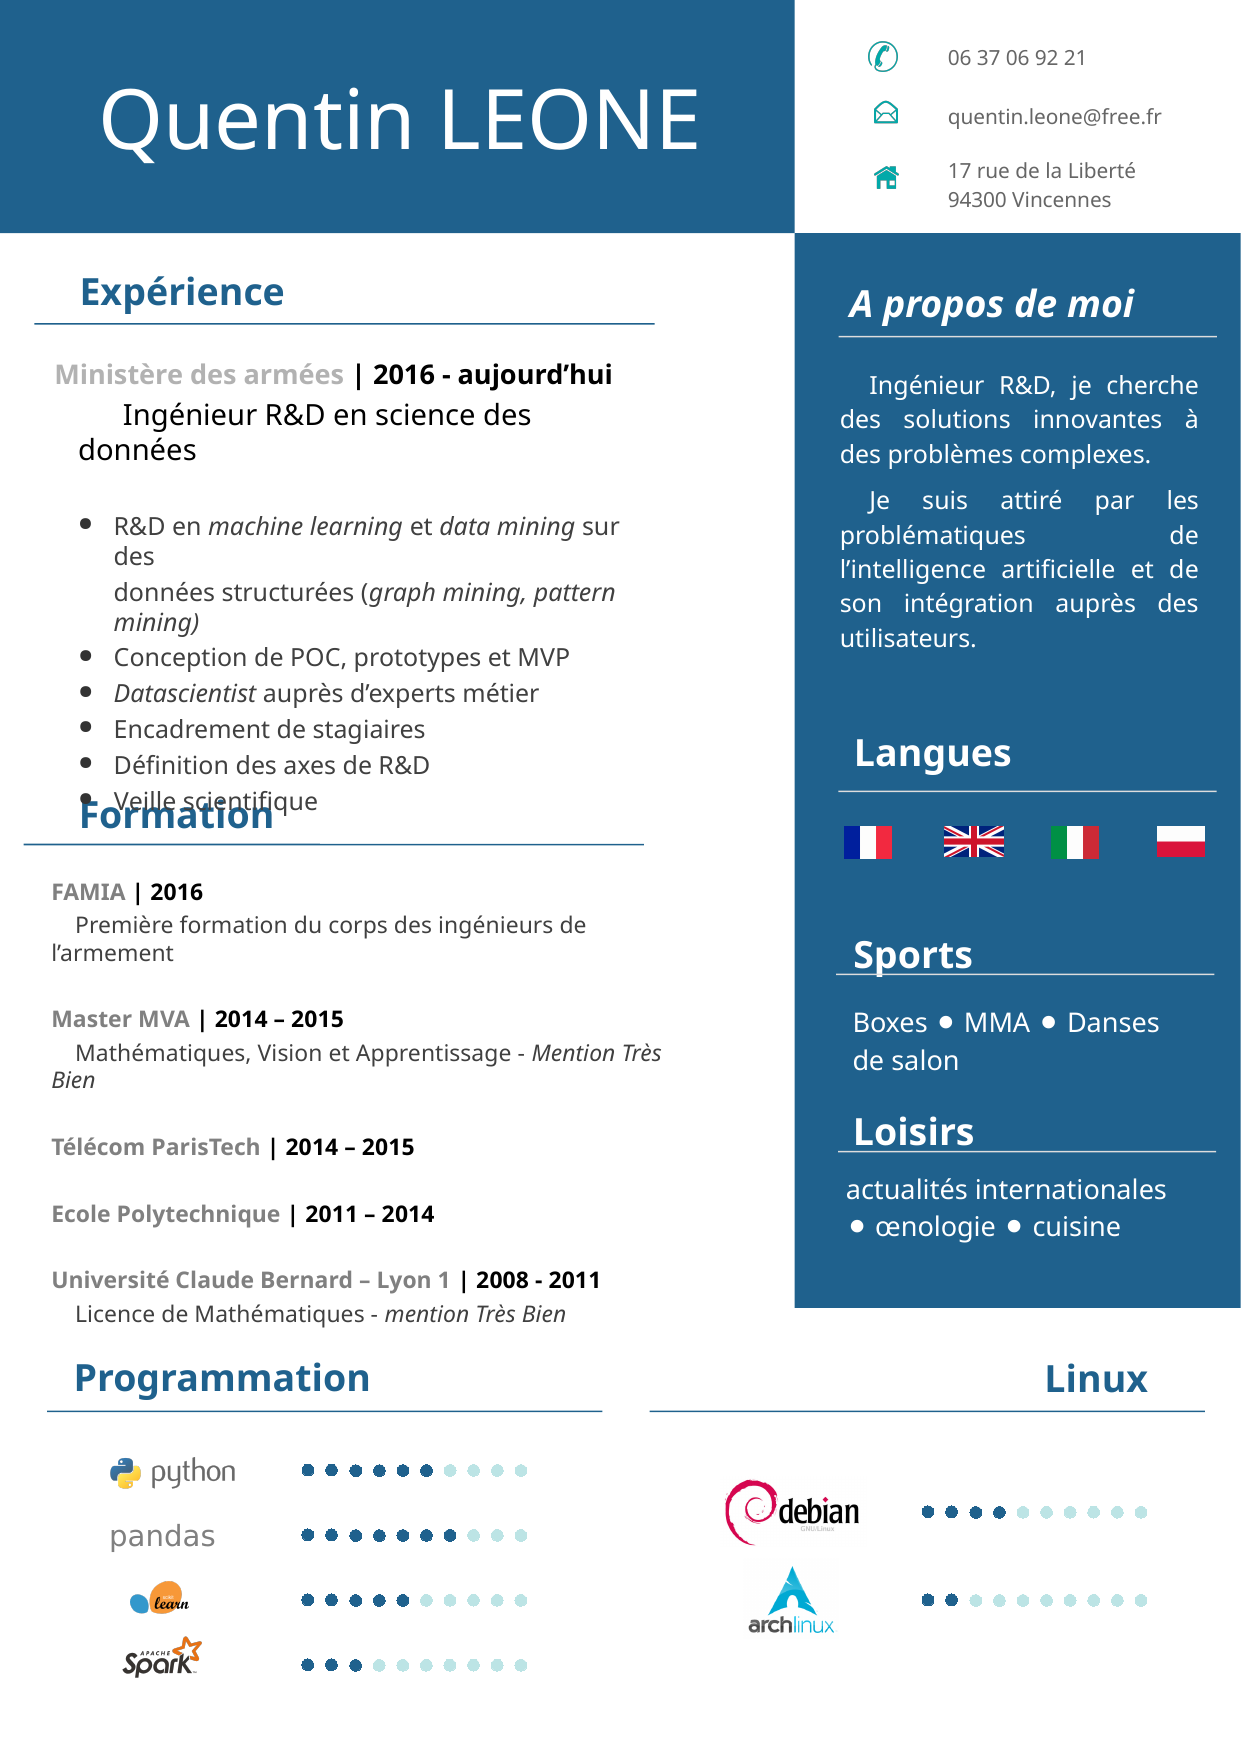

06 37 06 92 21
Quentin LEONE
quentin.leone@free.fr
17 rue de la Liberté
94300 Vincennes
Expérience
A propos de moi
Ministère des armées | 2016 - aujourd’hui
 Ingénieur R&D en science des données
R&D en machine learning et data mining sur des
données structurées (graph mining, pattern mining)
Conception de POC, prototypes et MVP
Datascientist auprès d’experts métier
Encadrement de stagiaires
Définition des axes de R&D
Veille scientifique
Ingénieur R&D, je cherche des solutions innovantes à des problèmes complexes.
Je suis attiré par les problématiques de l’intelligence artificielle et de son intégration auprès des utilisateurs.
Langues
Formation
FAMIA | 2016
 Première formation du corps des ingénieurs de l’armement
Master MVA | 2014 – 2015
 Mathématiques, Vision et Apprentissage - Mention Très Bien
Télécom ParisTech | 2014 – 2015
Ecole Polytechnique | 2011 – 2014
Université Claude Bernard – Lyon 1 | 2008 - 2011
 Licence de Mathématiques - mention Très Bien
Sports
Boxes ⚫ MMA ⚫ Danses de salon
Loisirs
actualités internationales ⚫ œnologie ⚫ cuisine
| | |
| --- | --- |
| | |
| | |
| | |
Programmation
Linux
pandas